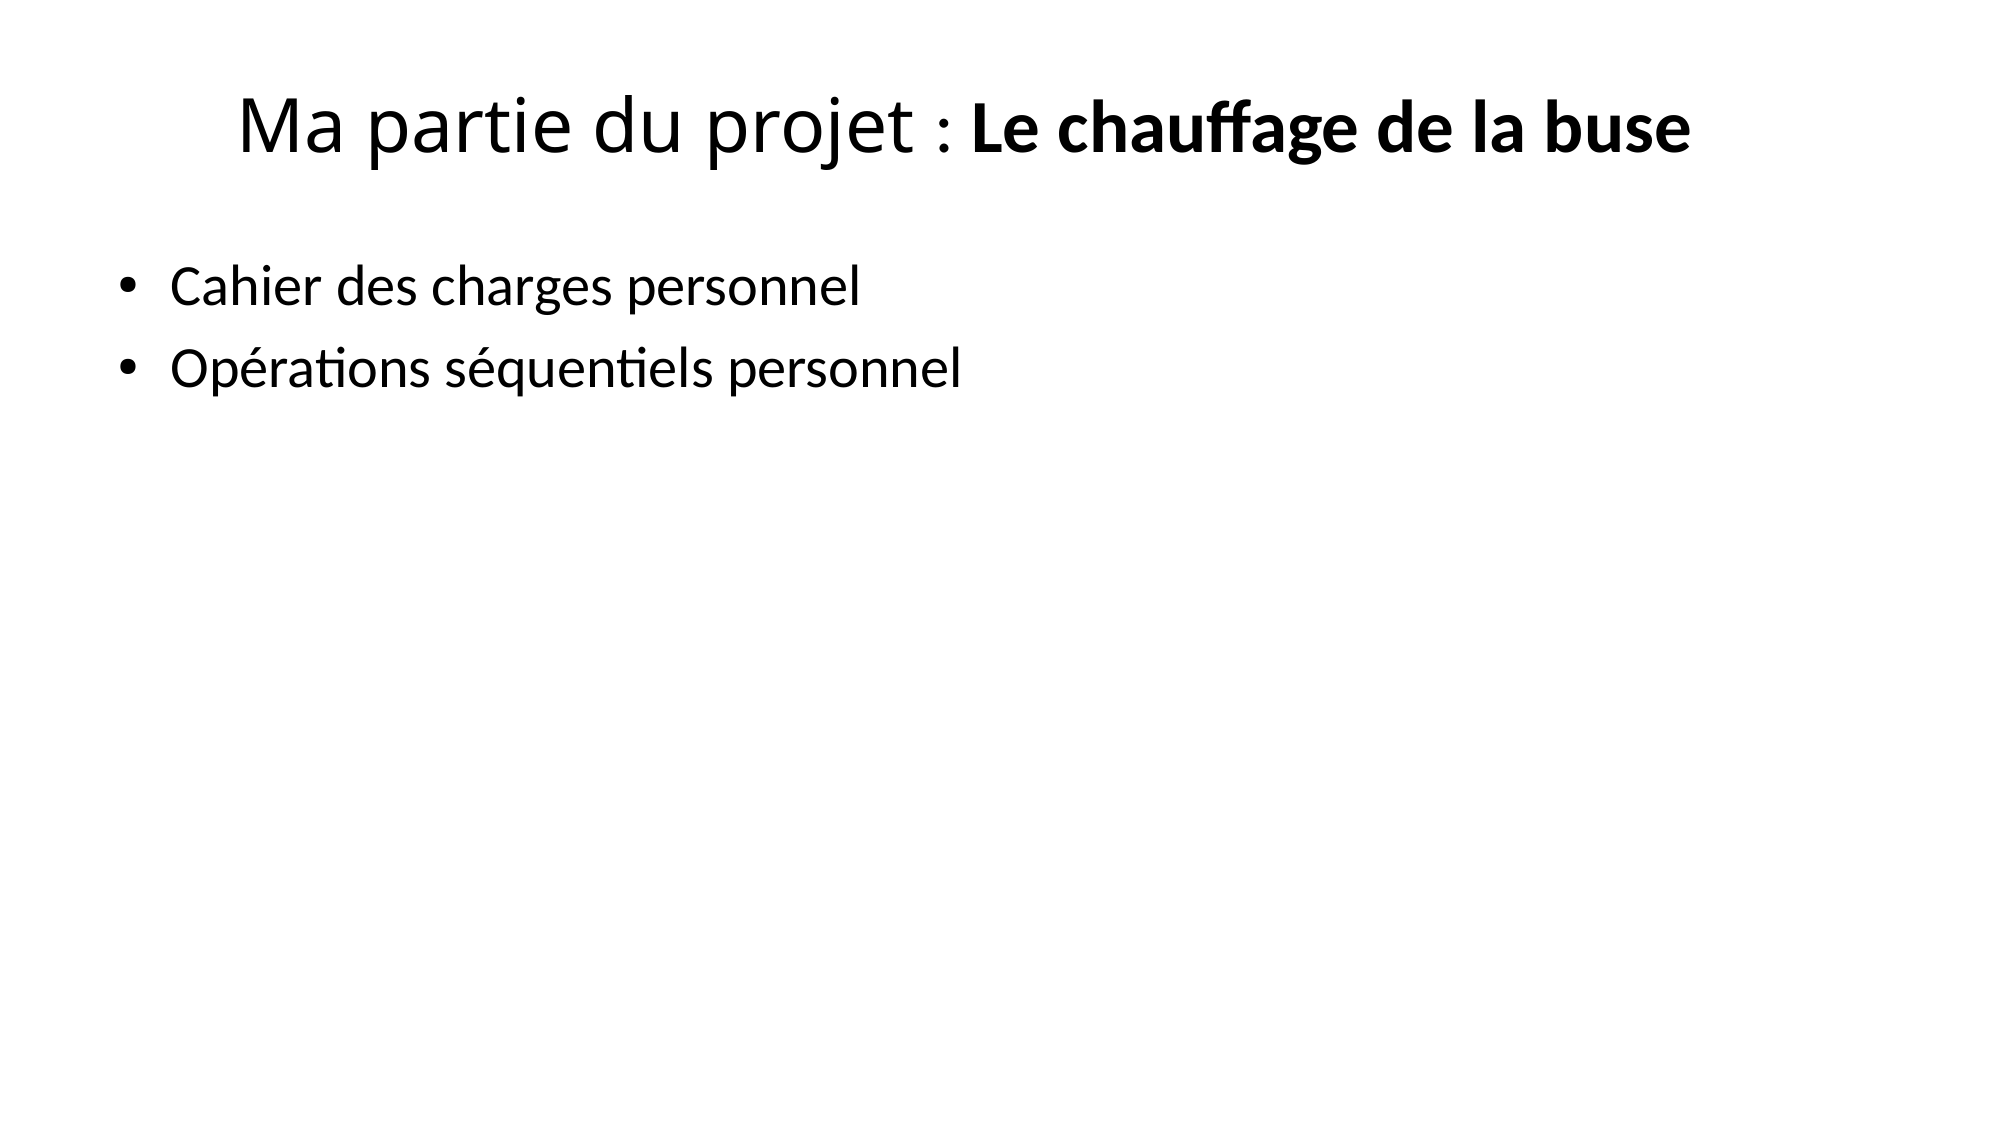

# Ma partie du projet : Le chauffage de la buse
Cahier des charges personnel
Opérations séquentiels personnel